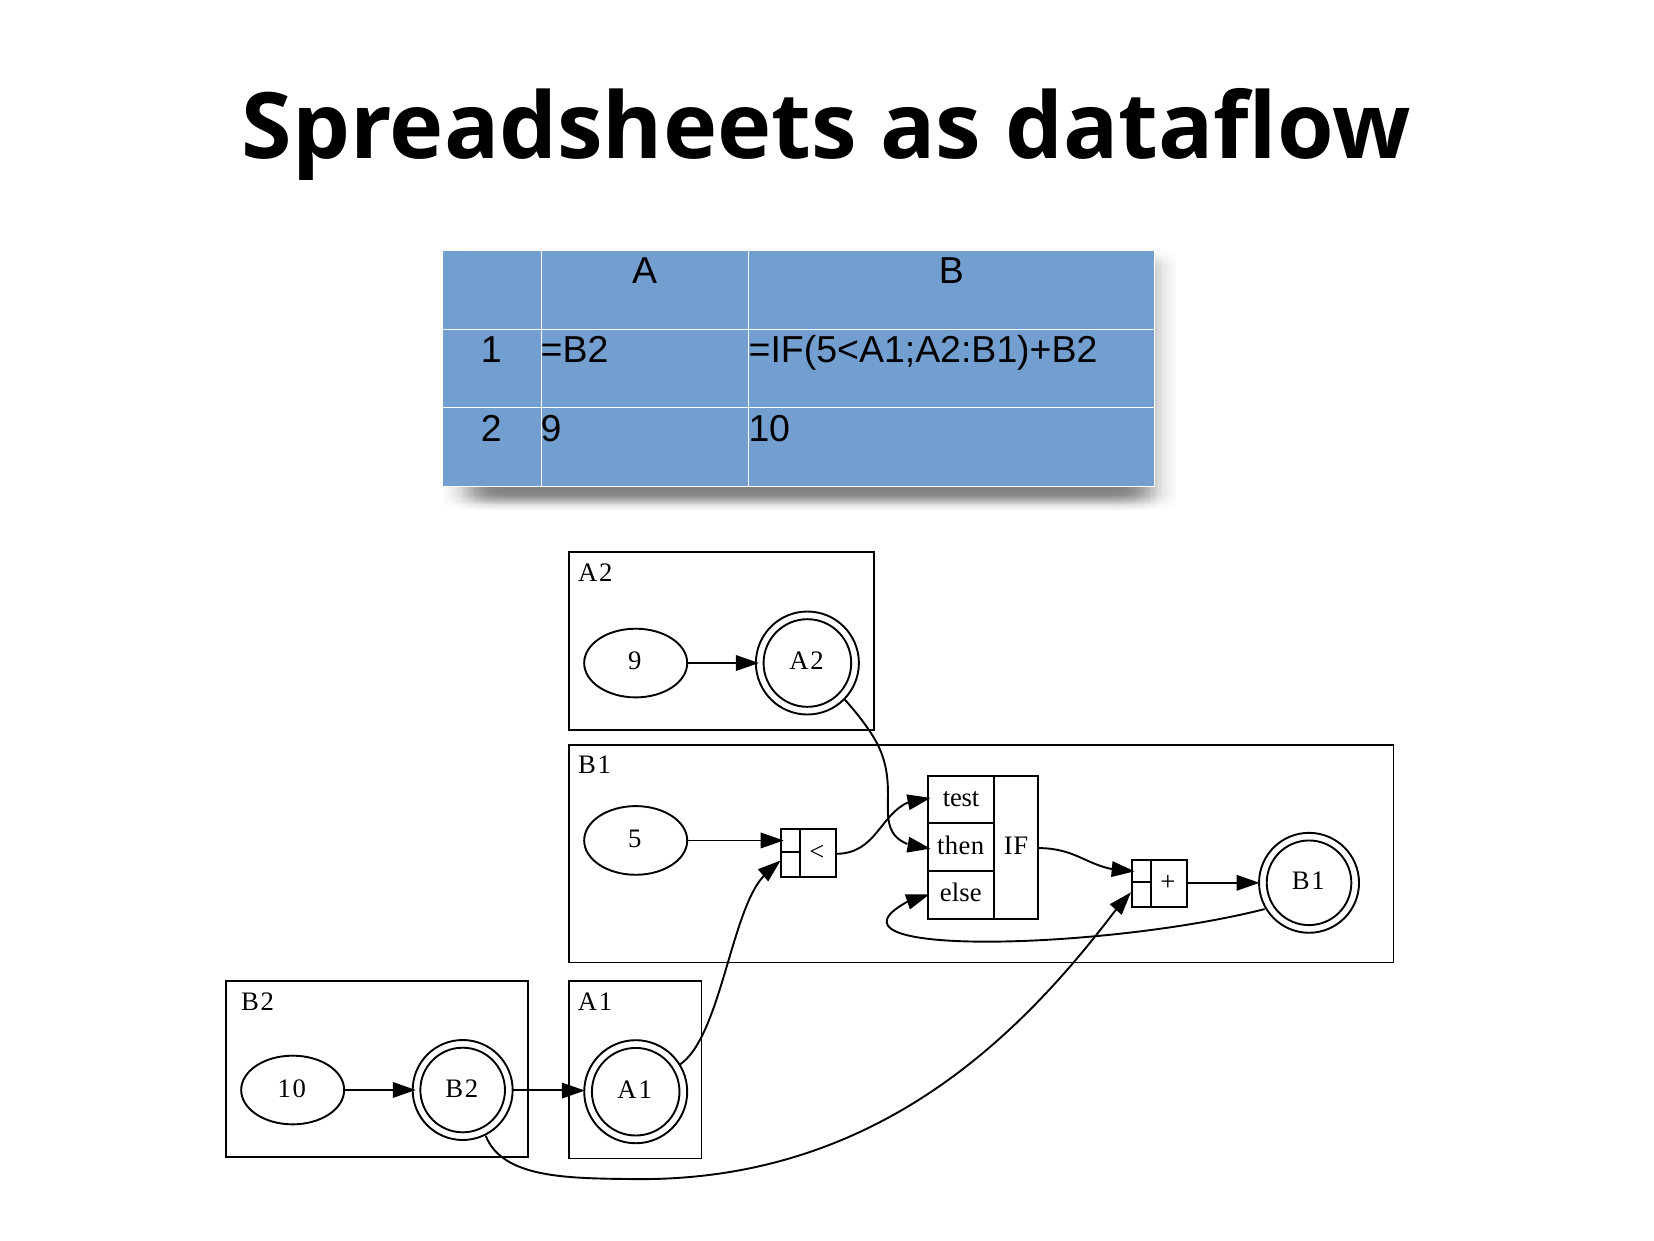

# Spreadsheets as dataflow
| | A | B |
| --- | --- | --- |
| 1 | =B2 | =IF(5<A1;A2:B1)+B2 |
| 2 | 9 | 10 |